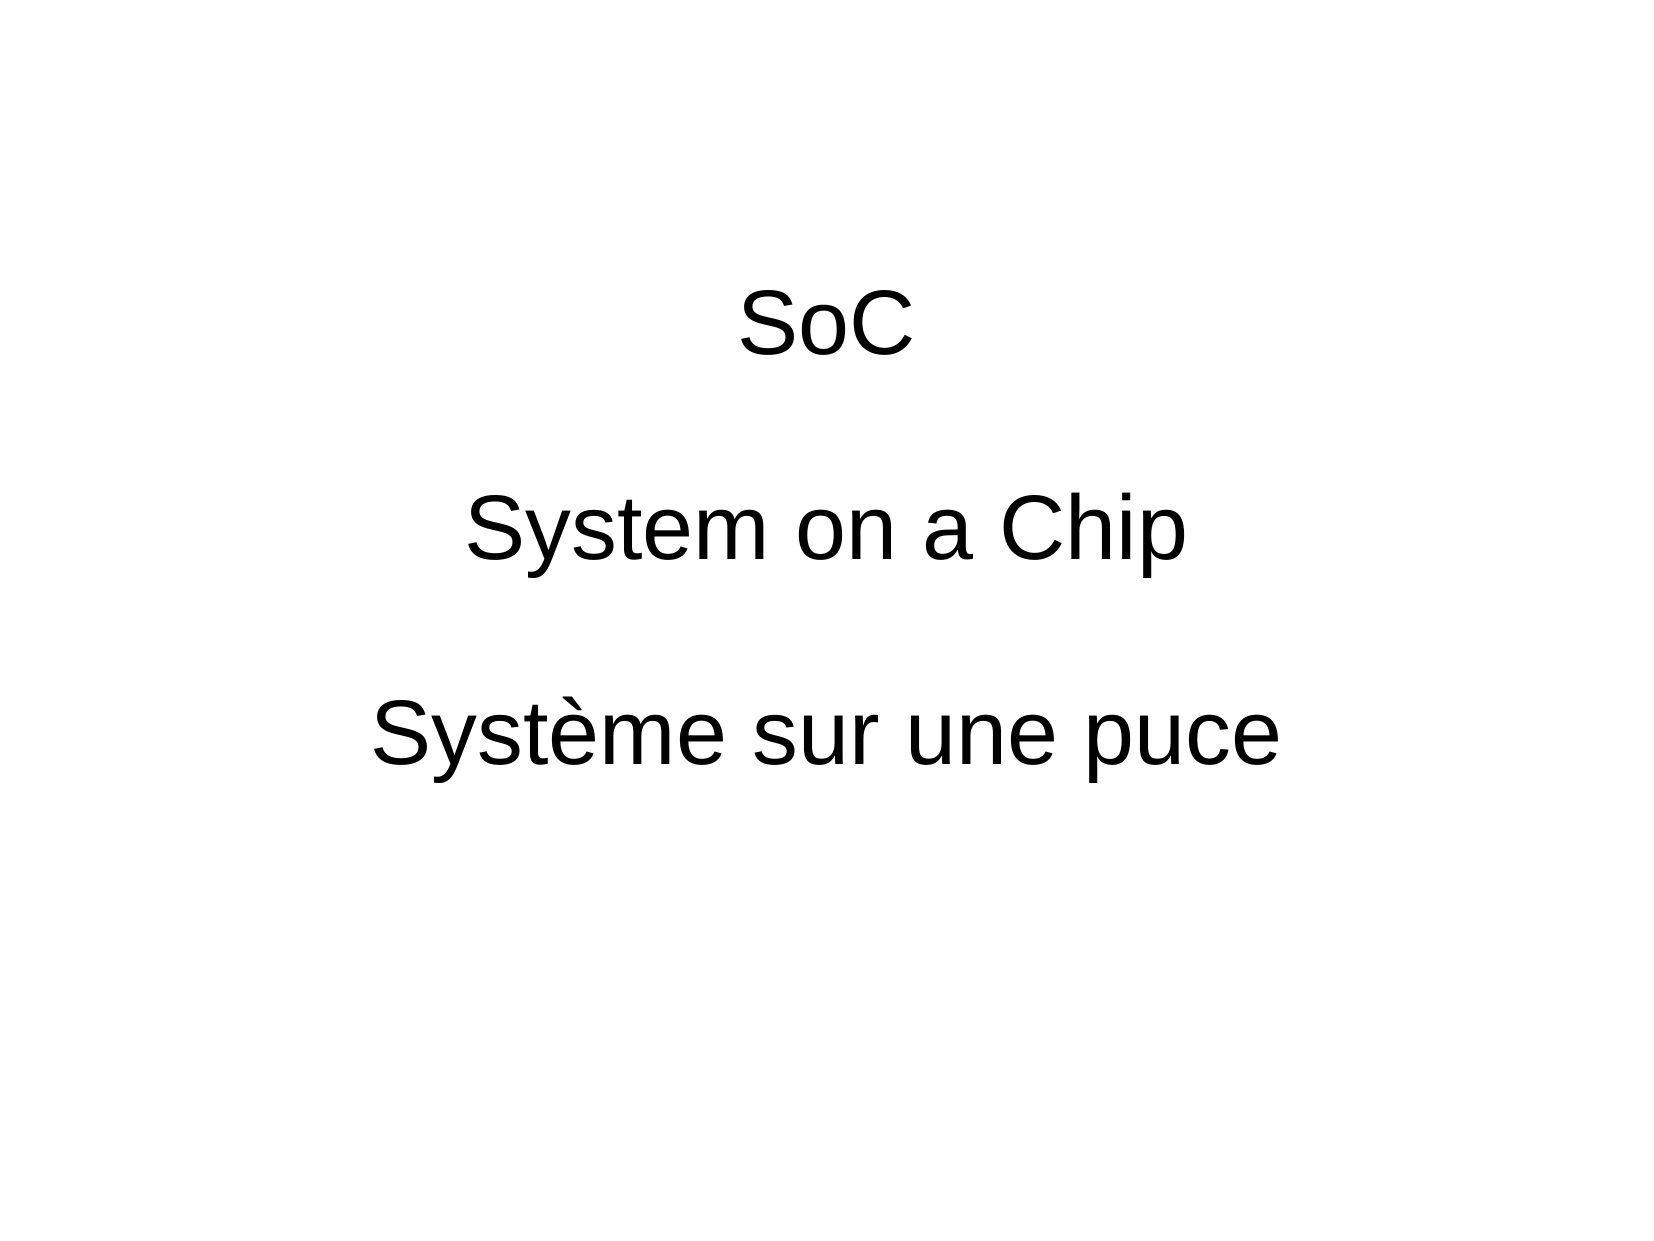

# SoC
System on a Chip
Système sur une puce